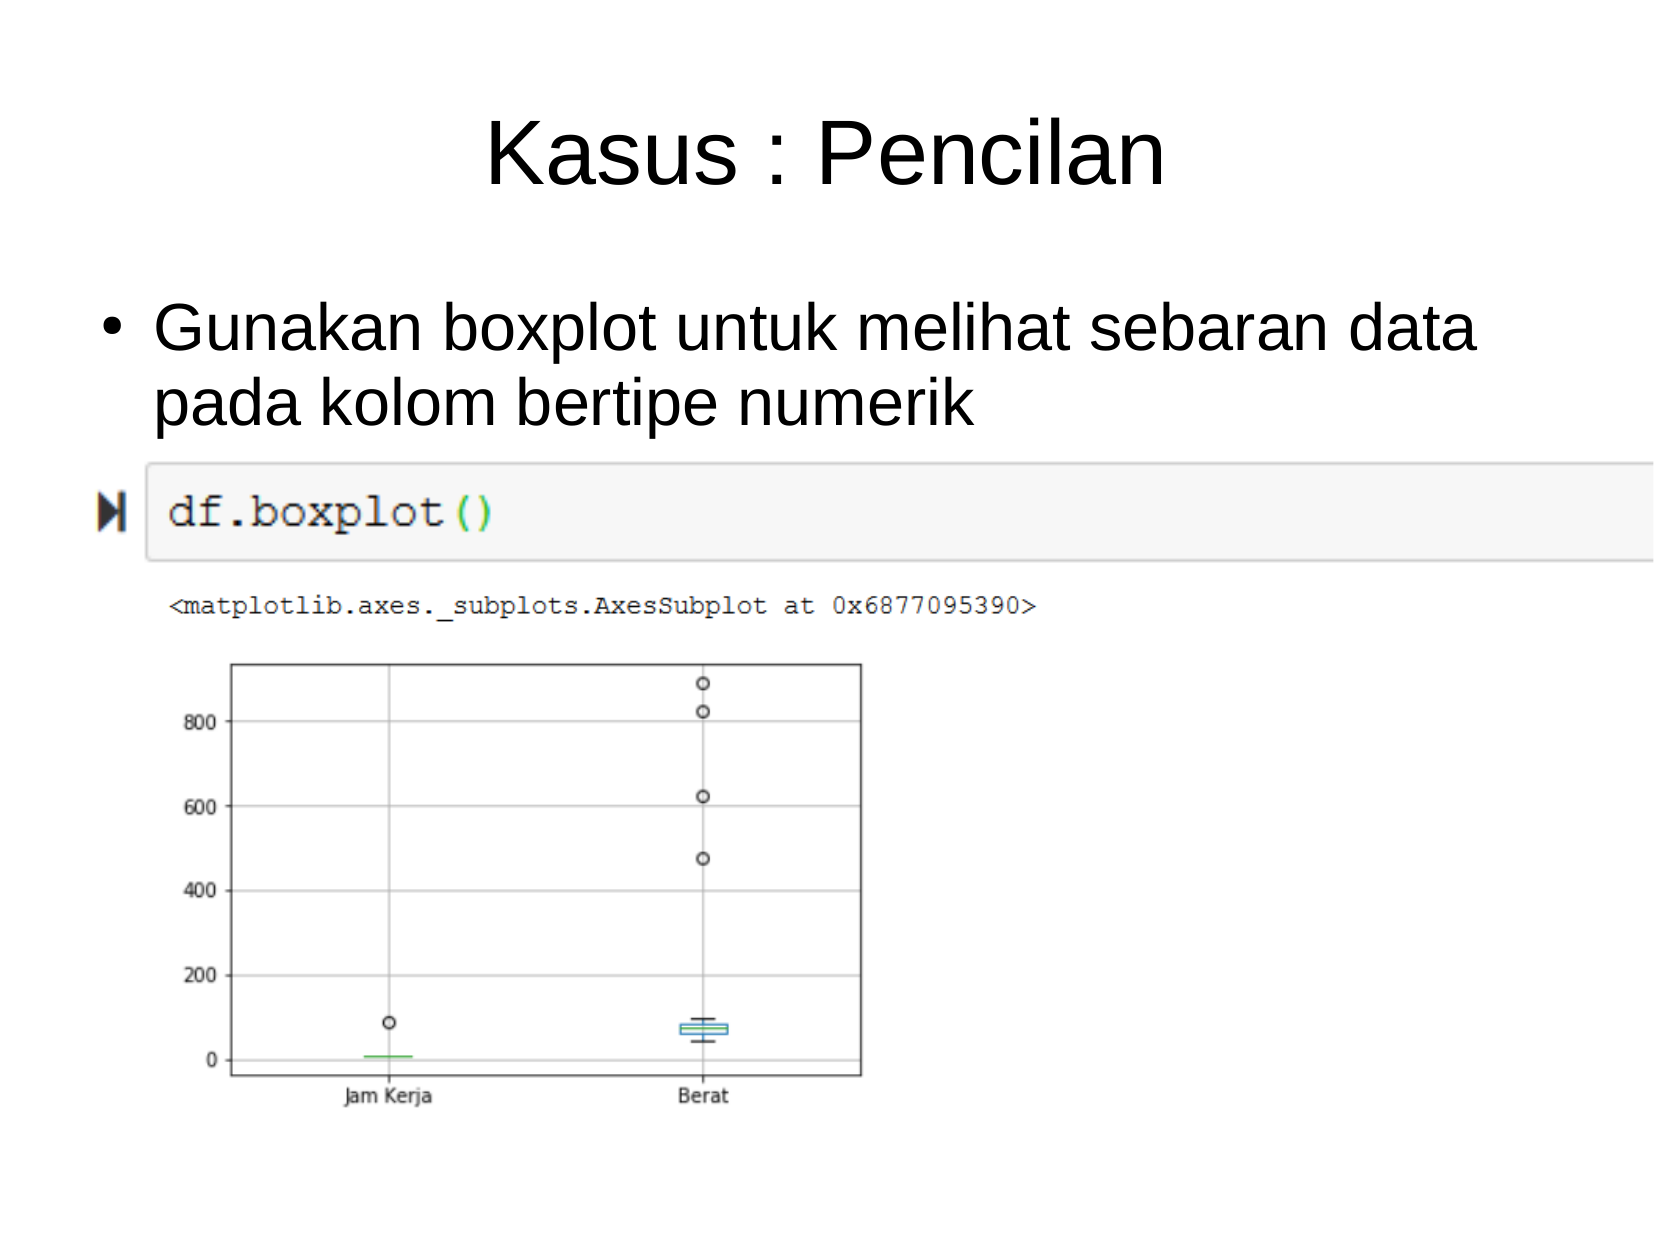

# Kasus : Pencilan
Gunakan boxplot untuk melihat sebaran data pada kolom bertipe numerik